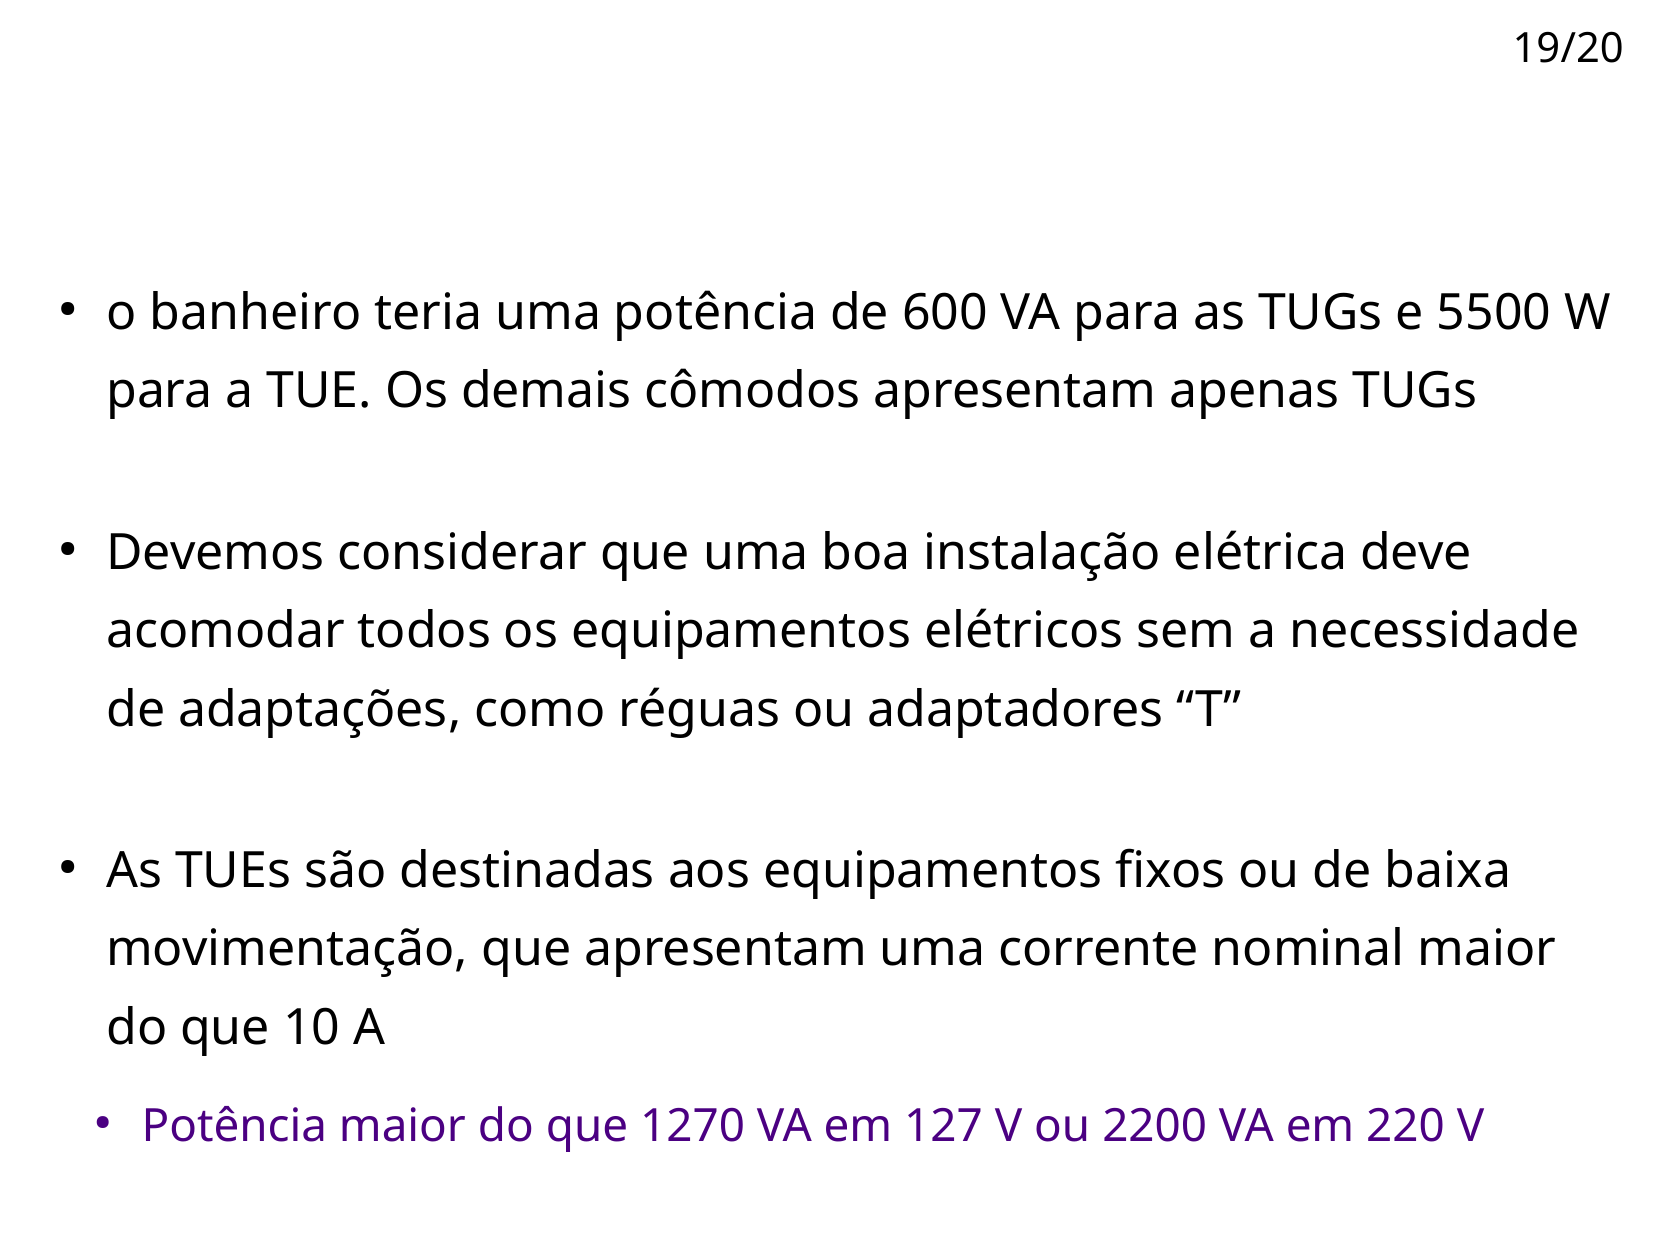

19
#
o banheiro teria uma potência de 600 VA para as TUGs e 5500 W para a TUE. Os demais cômodos apresentam apenas TUGs
Devemos considerar que uma boa instalação elétrica deve acomodar todos os equipamentos elétricos sem a necessidade de adaptações, como réguas ou adaptadores “T”
As TUEs são destinadas aos equipamentos fixos ou de baixa movimentação, que apresentam uma corrente nominal maior do que 10 A
Potência maior do que 1270 VA em 127 V ou 2200 VA em 220 V